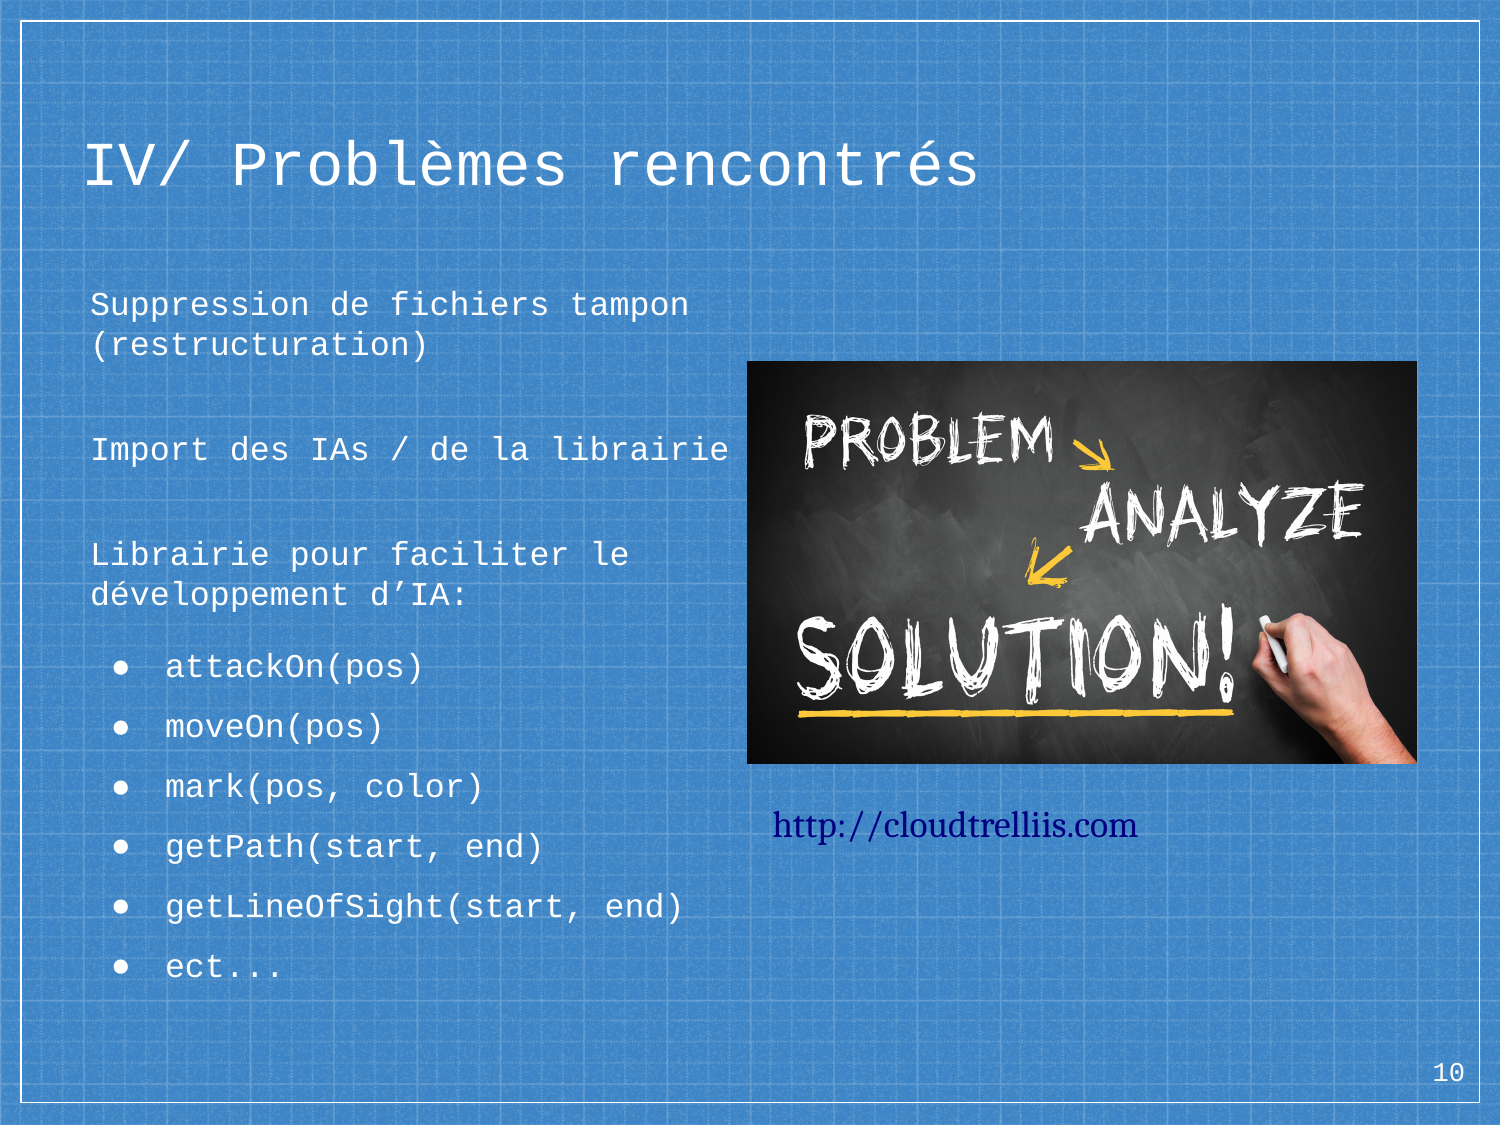

# IV/ Problèmes rencontrés
Suppression de fichiers tampon (restructuration)
Import des IAs / de la librairie
Librairie pour faciliter le développement d’IA:
attackOn(pos)
moveOn(pos)
mark(pos, color)
getPath(start, end)
getLineOfSight(start, end)
ect...
http://cloudtrelliis.com